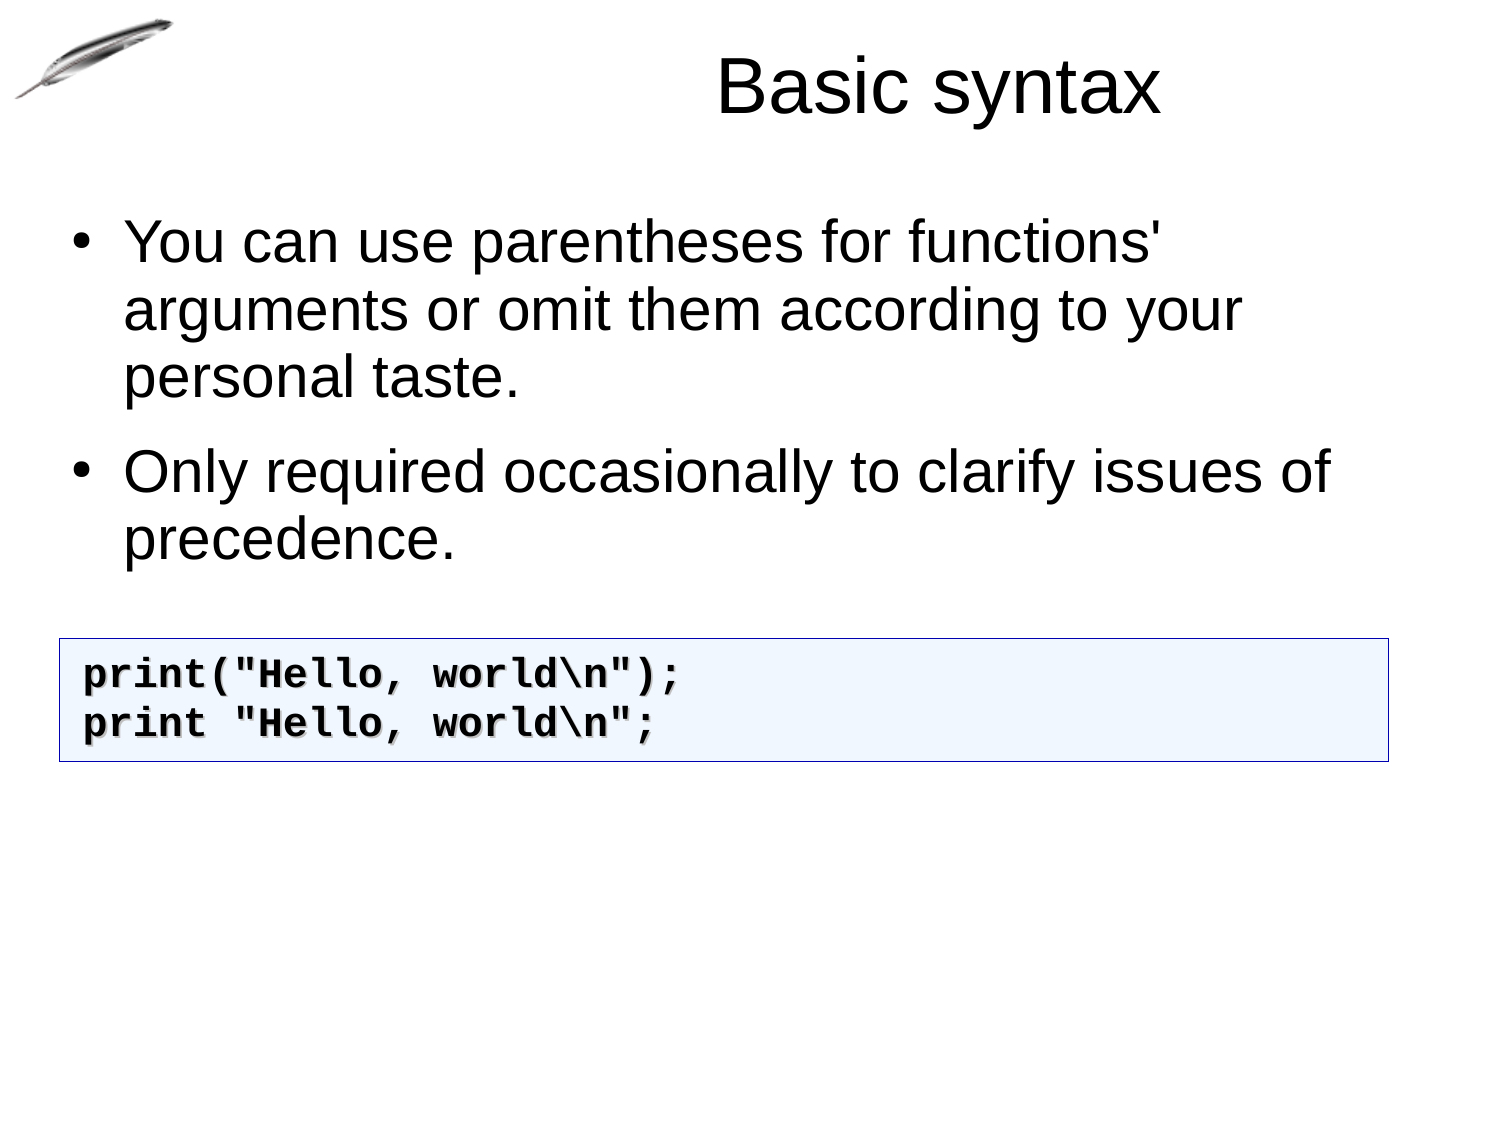

# Basic syntax
You can use parentheses for functions' arguments or omit them according to your personal taste.
Only required occasionally to clarify issues of precedence.
print("Hello, world\n");
print "Hello, world\n";